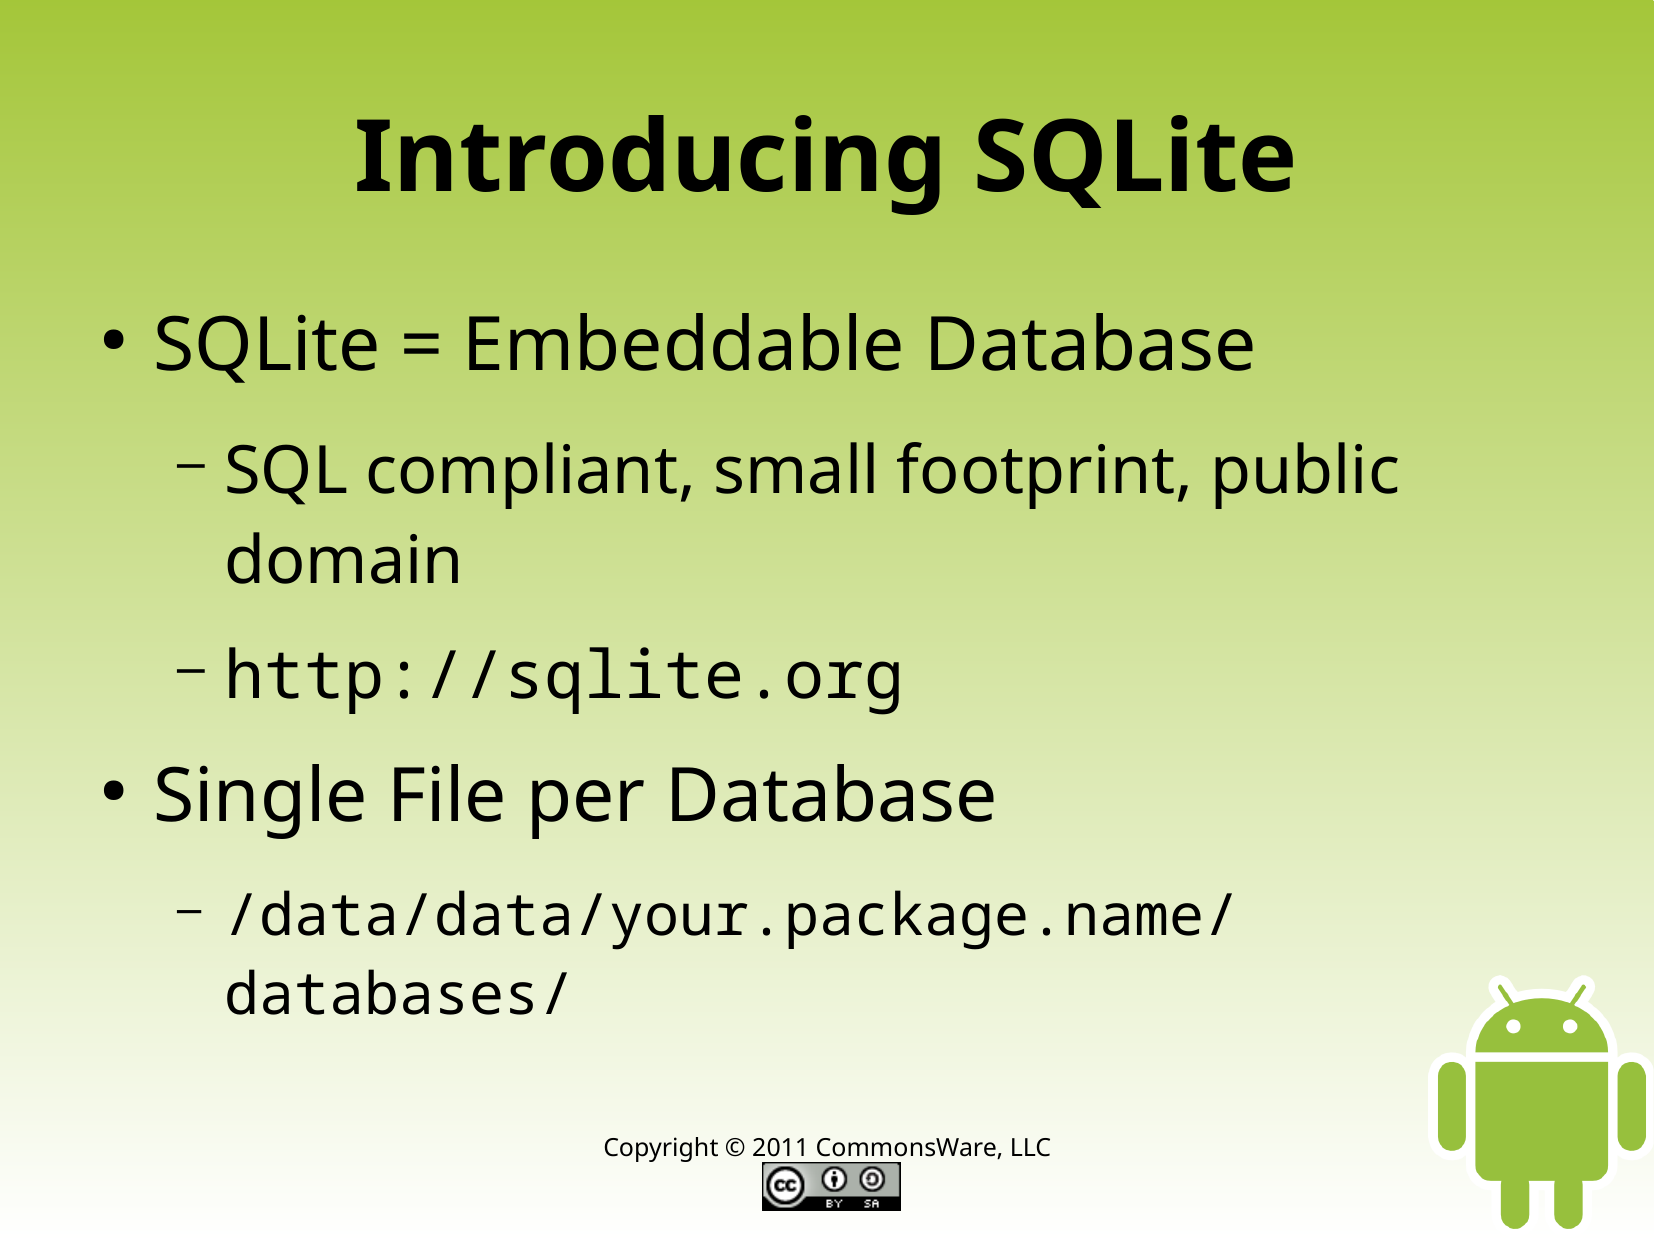

# Introducing SQLite
SQLite = Embeddable Database
SQL compliant, small footprint, public domain
http://sqlite.org
Single File per Database
/data/data/your.package.name/databases/